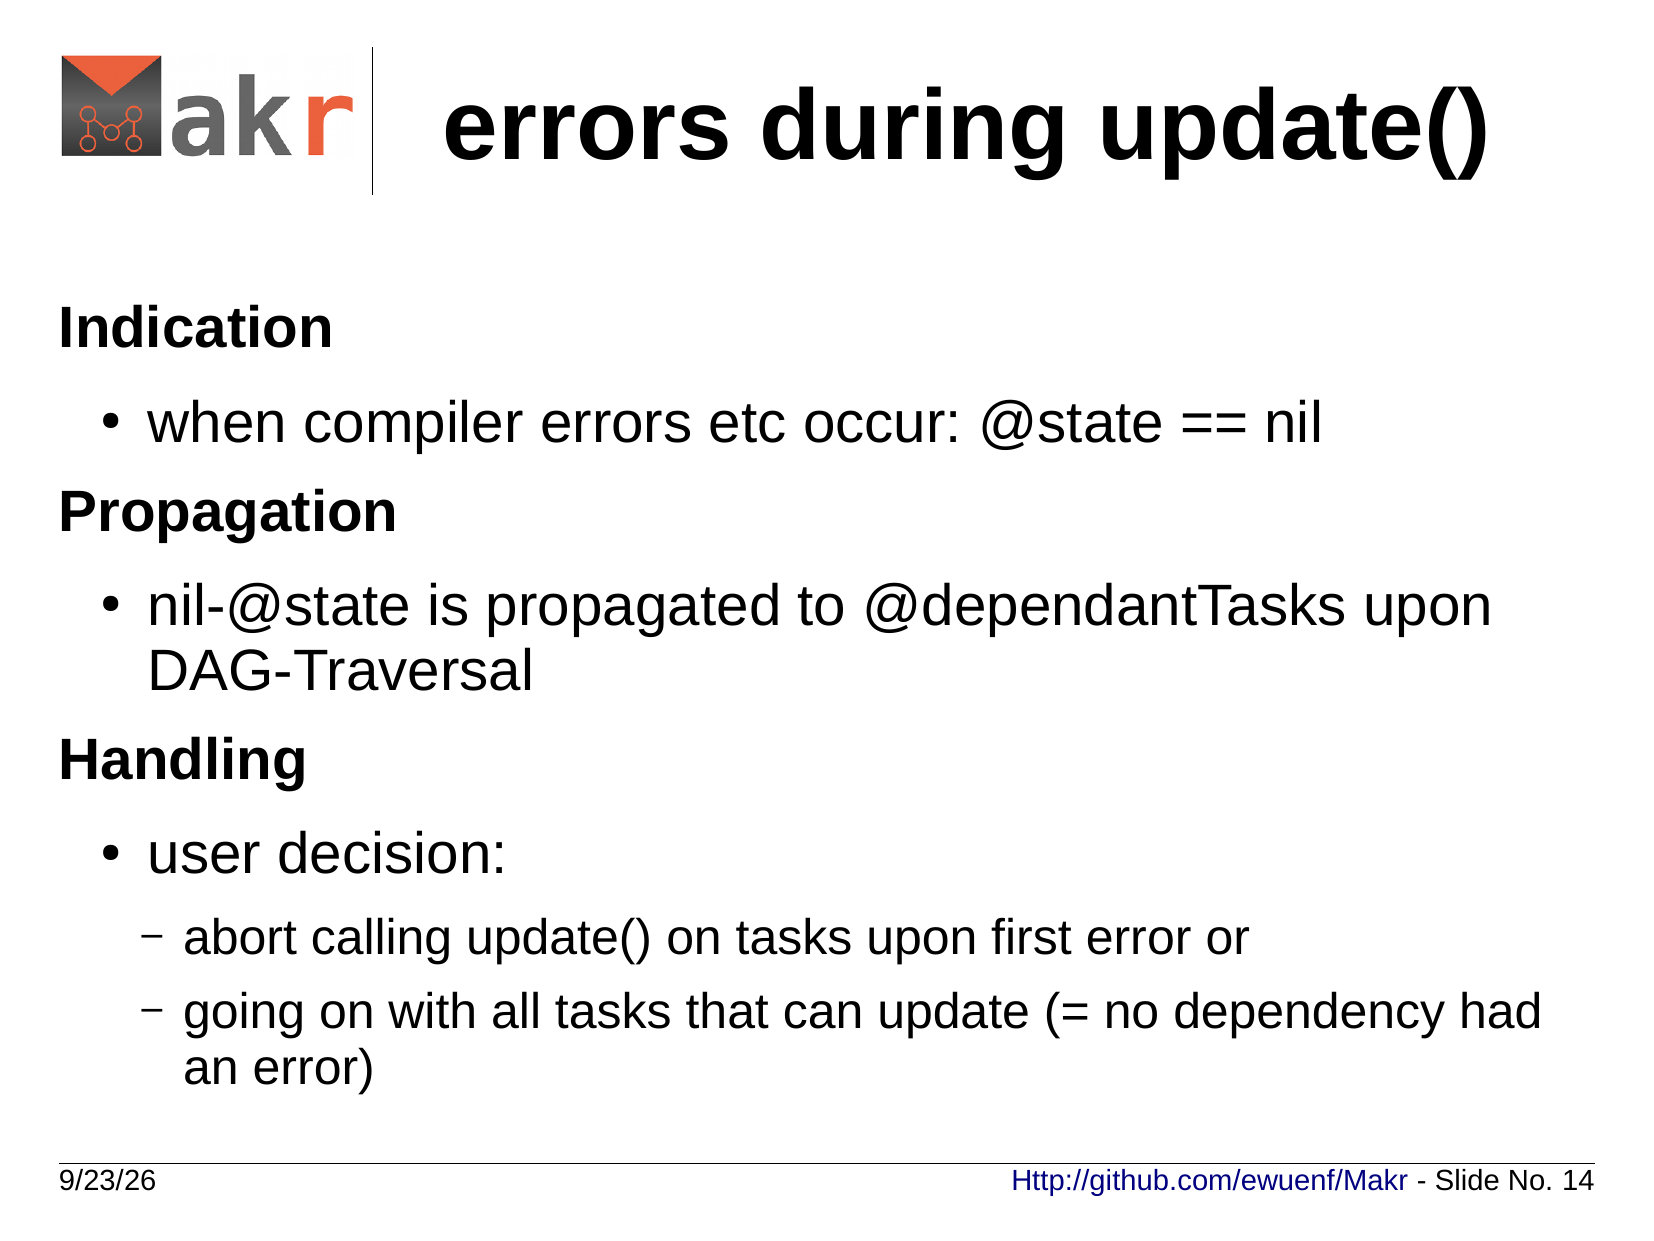

# errors during update()
Indication
when compiler errors etc occur: @state == nil
Propagation
nil-@state is propagated to @dependantTasks upon DAG-Traversal
Handling
user decision:
abort calling update() on tasks upon first error or
going on with all tasks that can update (= no dependency had an error)